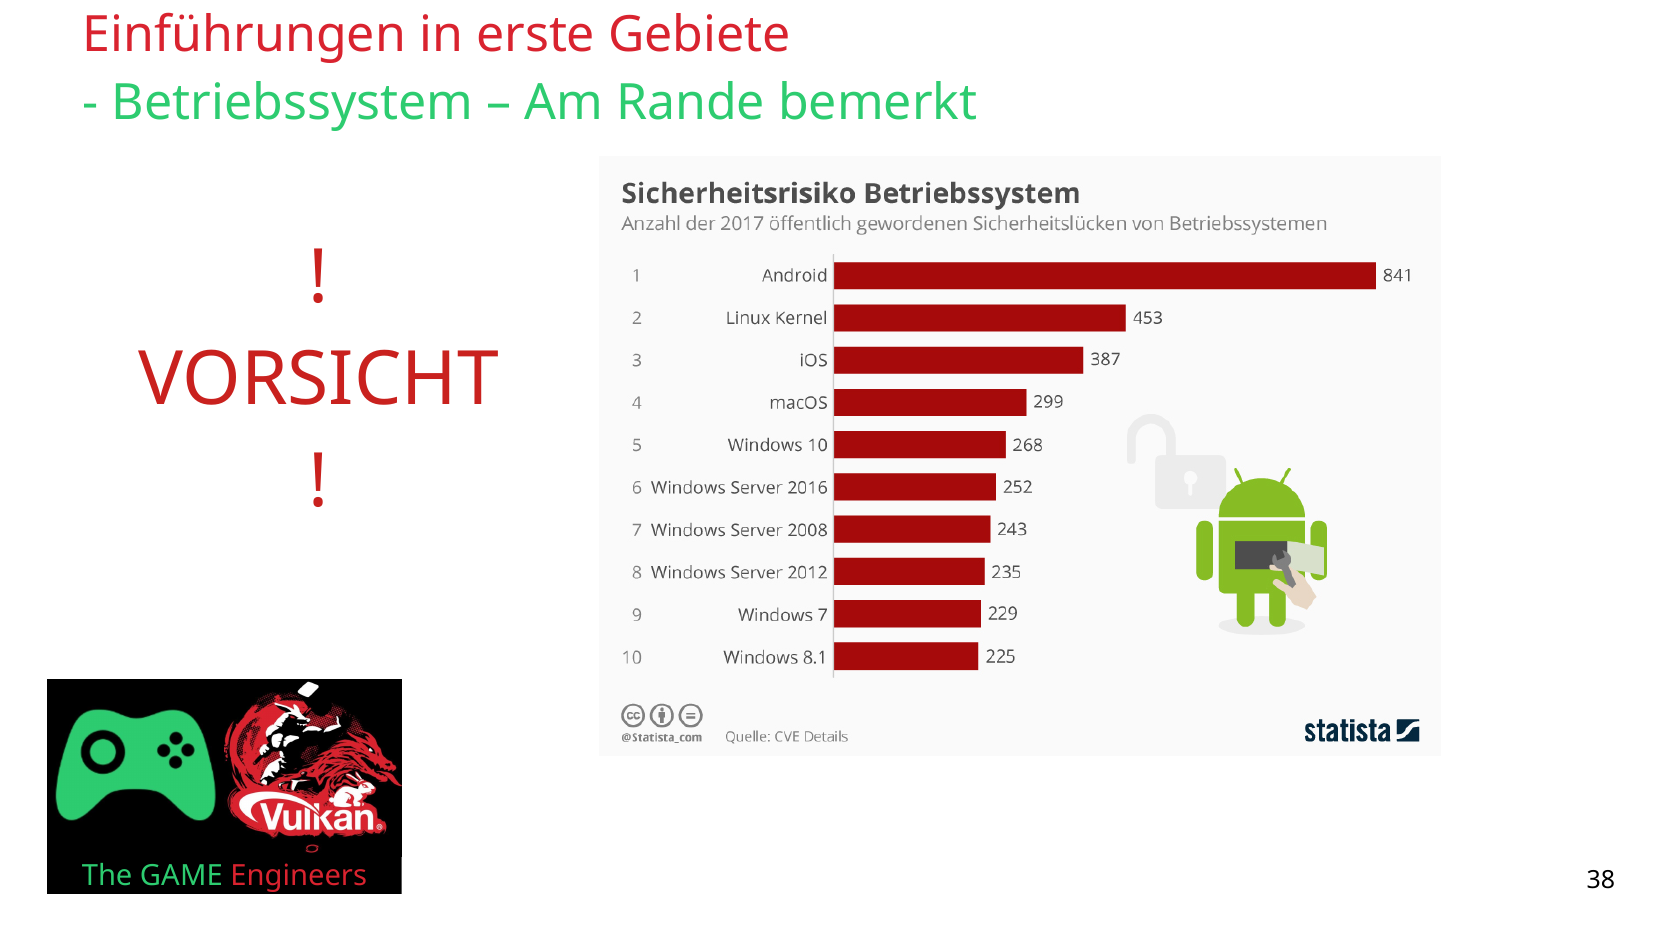

# Einführungen in erste Gebiete - Betriebssystem – Am Rande bemerkt
!VORSICHT!